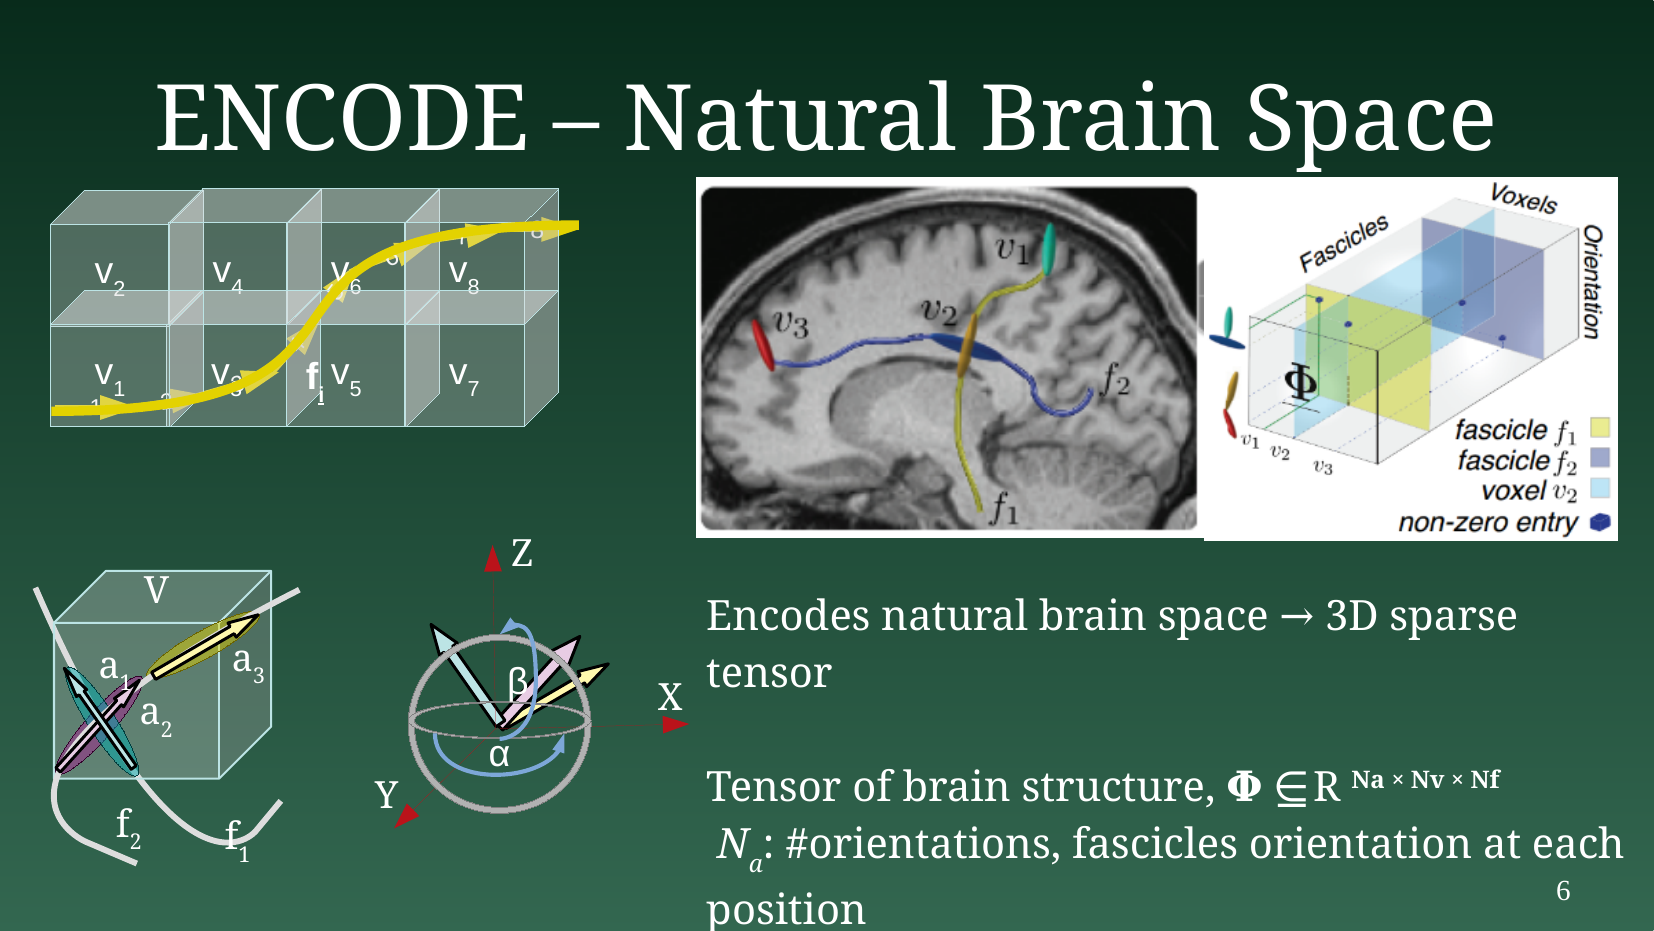

# ENCODE – Natural Brain Space
v4
v6
v8
v2
8
7
6
5
v1
v3
v5
v7
4
3
2
1
Z
V
Encodes natural brain space → 3D sparse tensor
Tensor of brain structure, 𝚽 ⋸ R Na × Nv × Nf
 Na: #orientations, fascicles orientation at each position
 Nv: #voxels, fascicles spatial position
 Nf: #fascicles, indices of each fascicle
a3
a1
X
a2
Y
f2
f1
6